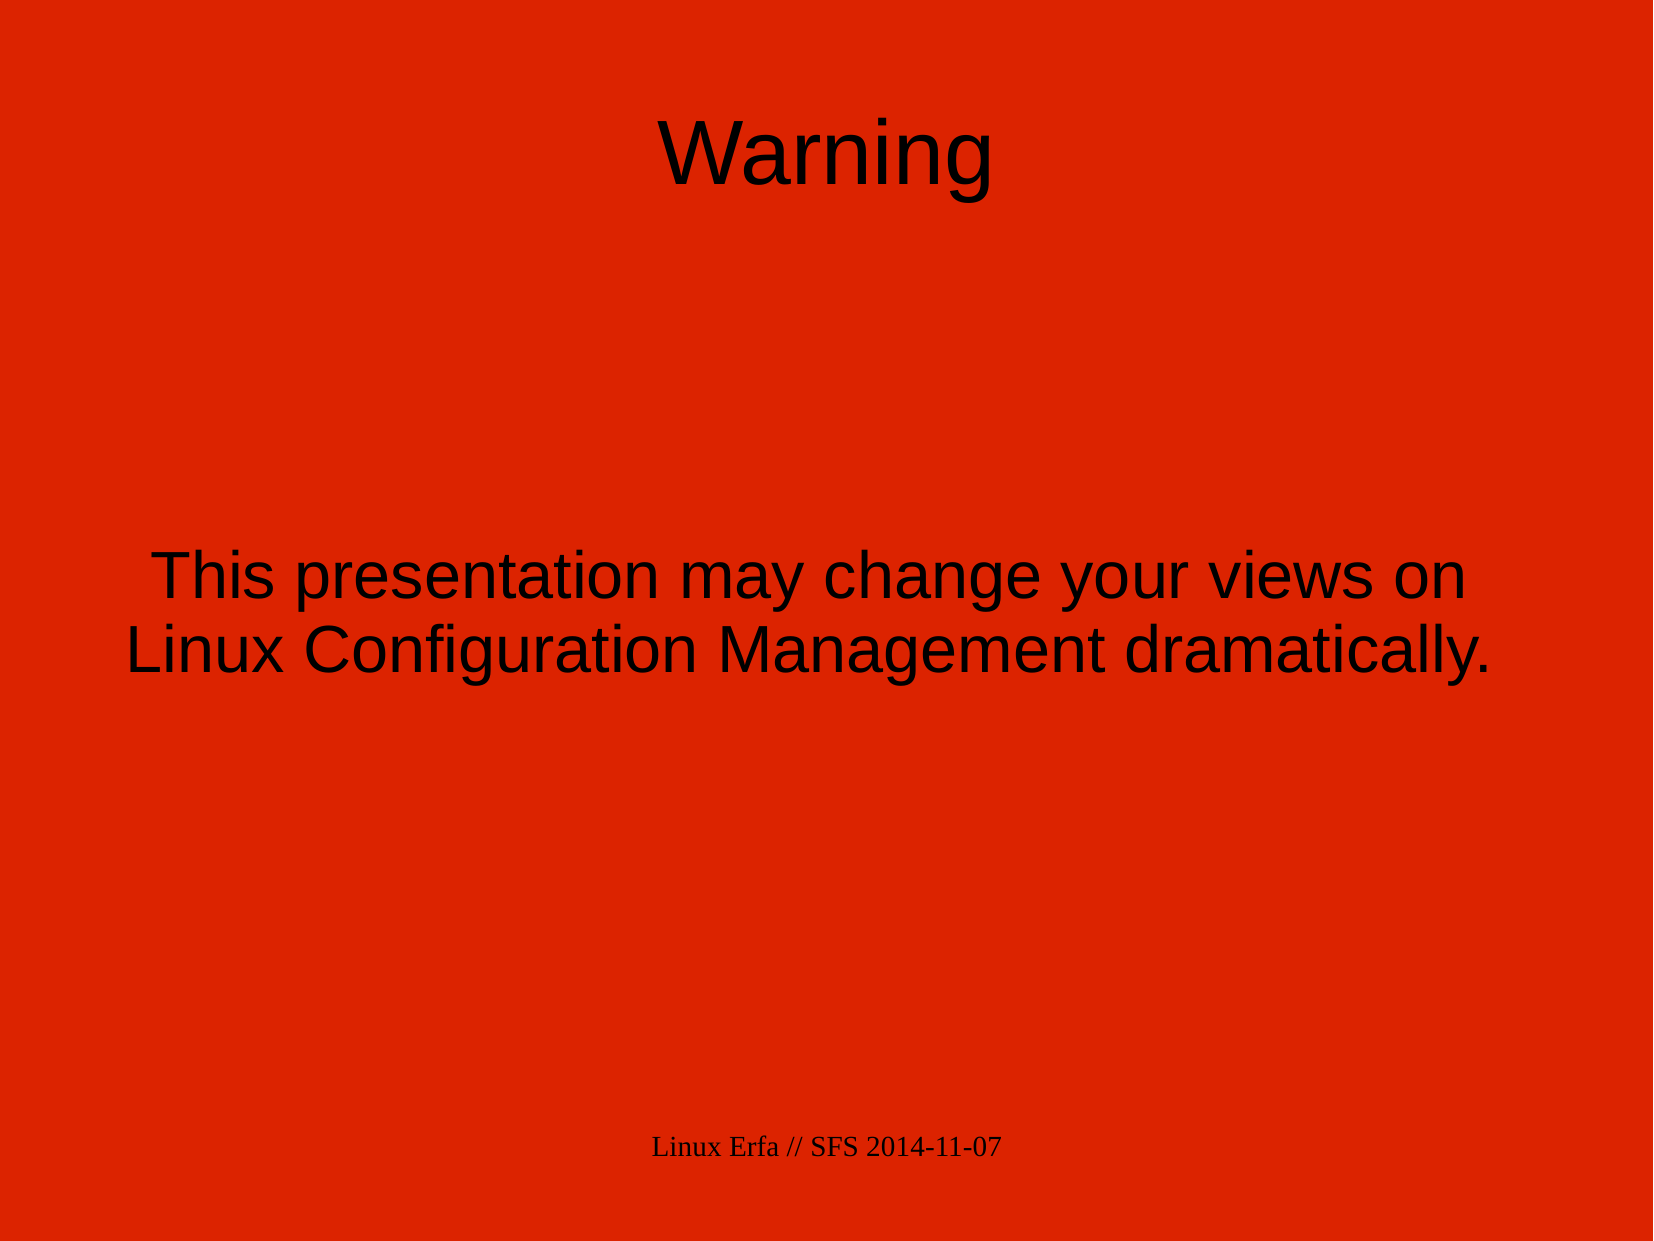

Warning
# This presentation may change your views on Linux Configuration Management dramatically.
Linux Erfa // SFS 2014-11-07